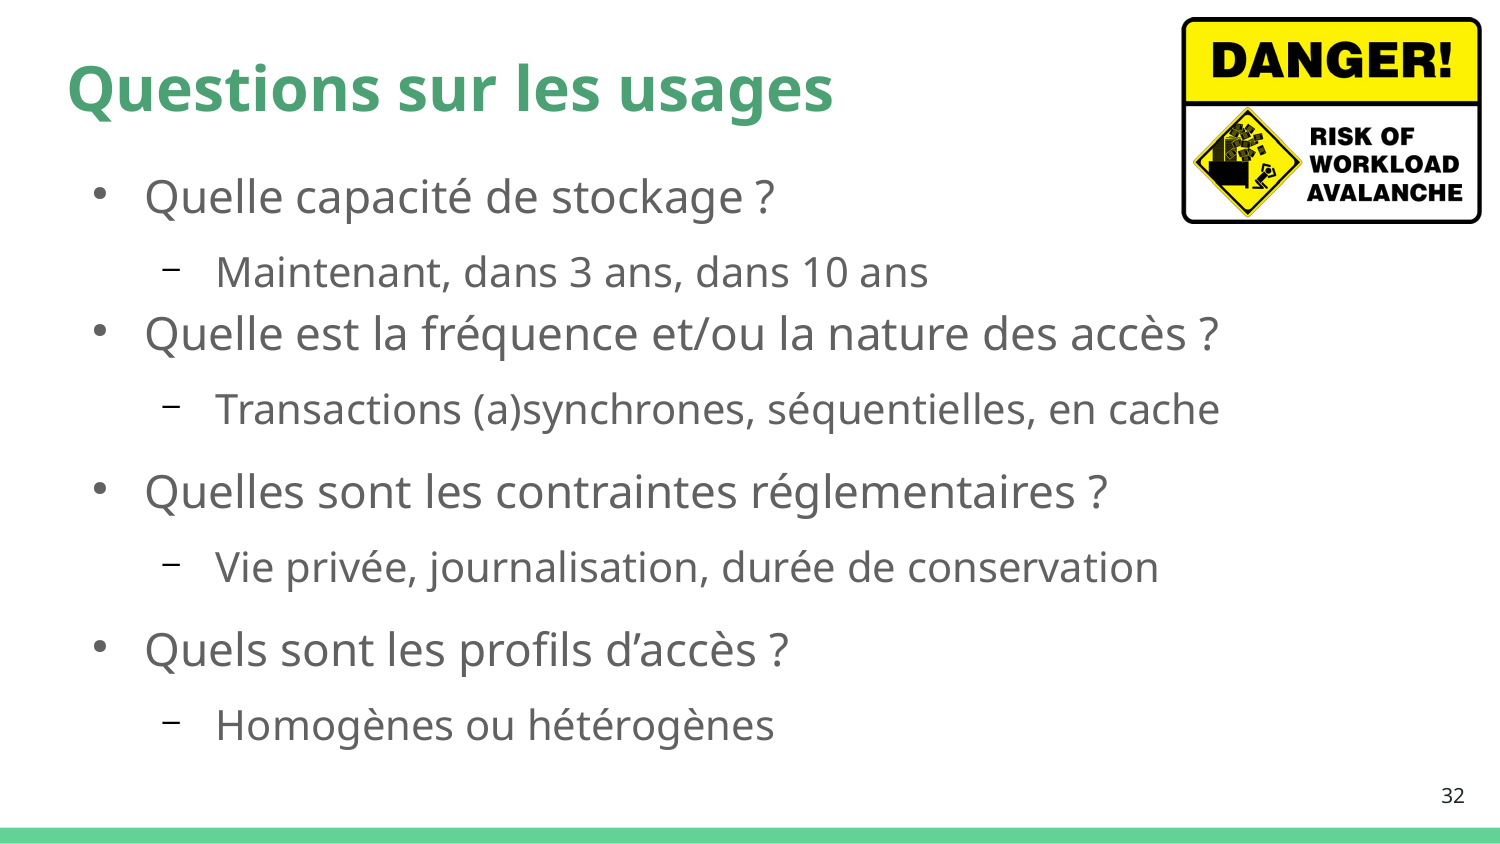

Questions sur les usages
# Quelle capacité de stockage ?
Maintenant, dans 3 ans, dans 10 ans
Quelle est la fréquence et/ou la nature des accès ?
Transactions (a)synchrones, séquentielles, en cache
Quelles sont les contraintes réglementaires ?
Vie privée, journalisation, durée de conservation
Quels sont les profils d’accès ?
Homogènes ou hétérogènes